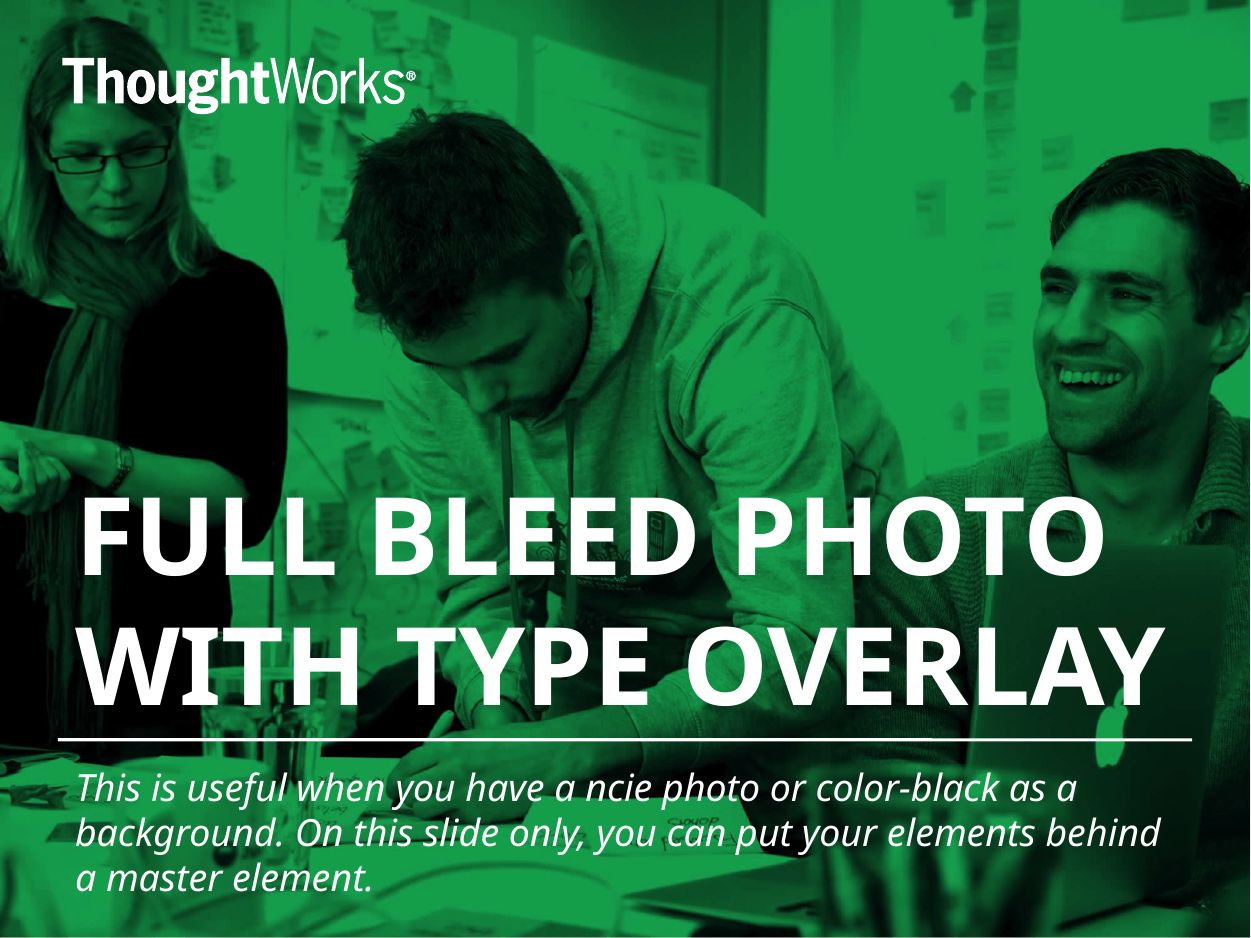

# FULL BLEED PHOTO WITH TYPE OVERLAY
This is useful when you have a ncie photo or color-black as a background. On this slide only, you can put your elements behind a master element.